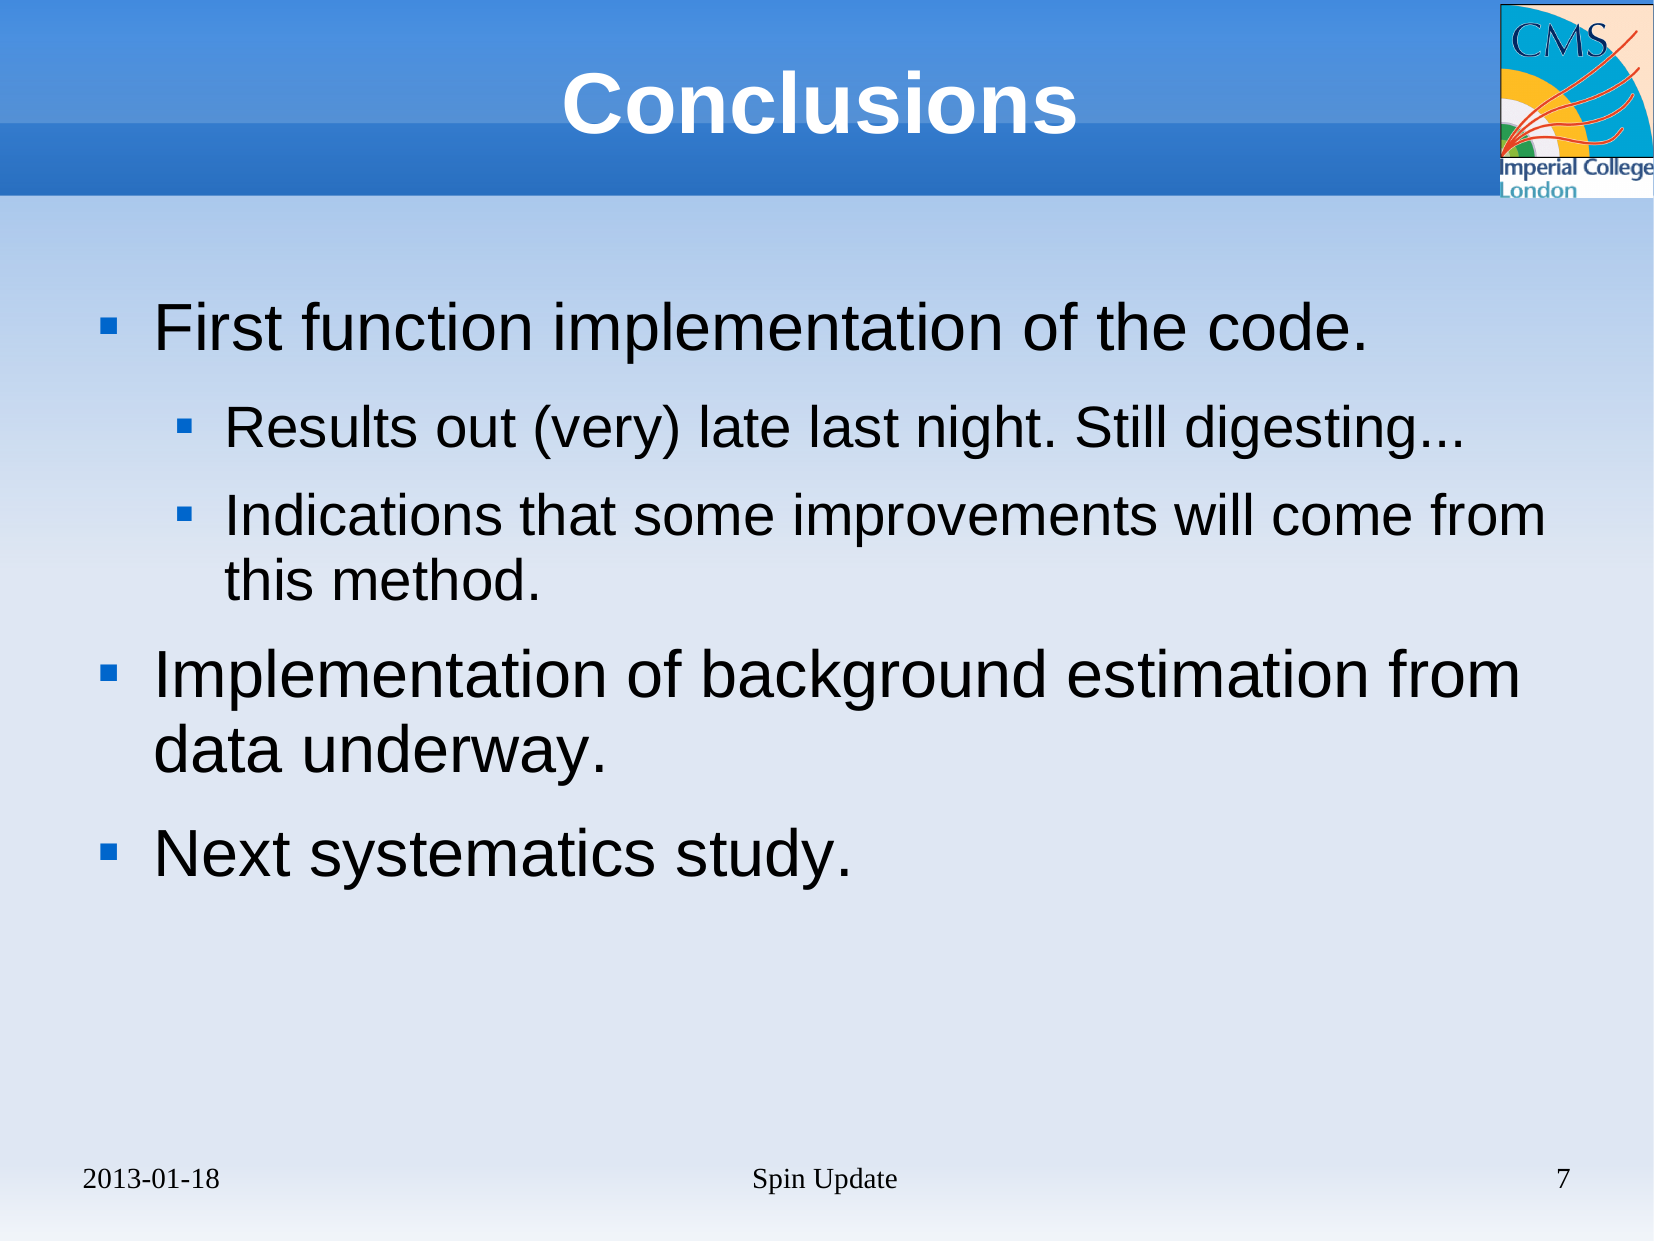

# Conclusions
First function implementation of the code.
Results out (very) late last night. Still digesting...
Indications that some improvements will come from this method.
Implementation of background estimation from data underway.
Next systematics study.
2013-01-18
Spin Update
7